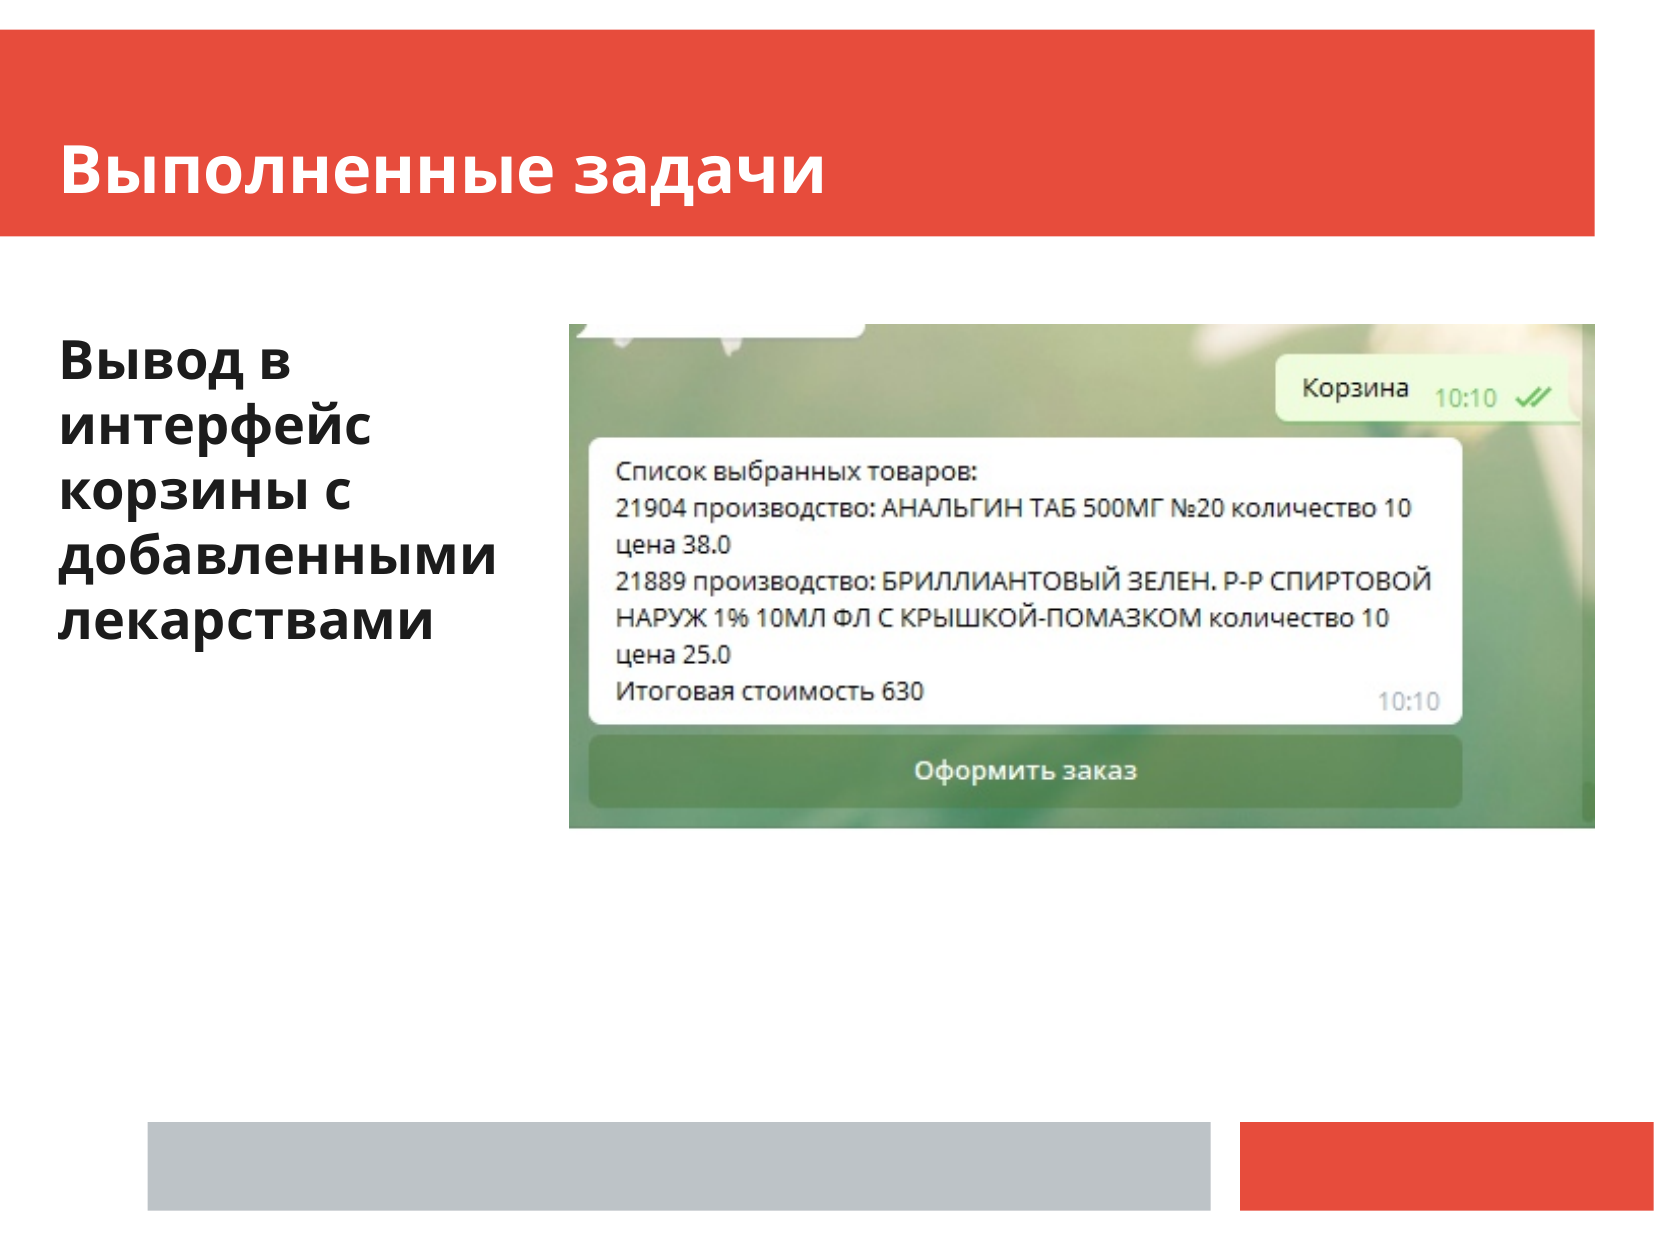

# Выполненные задачи
Вывод в интерфейс корзины с добавленными лекарствами